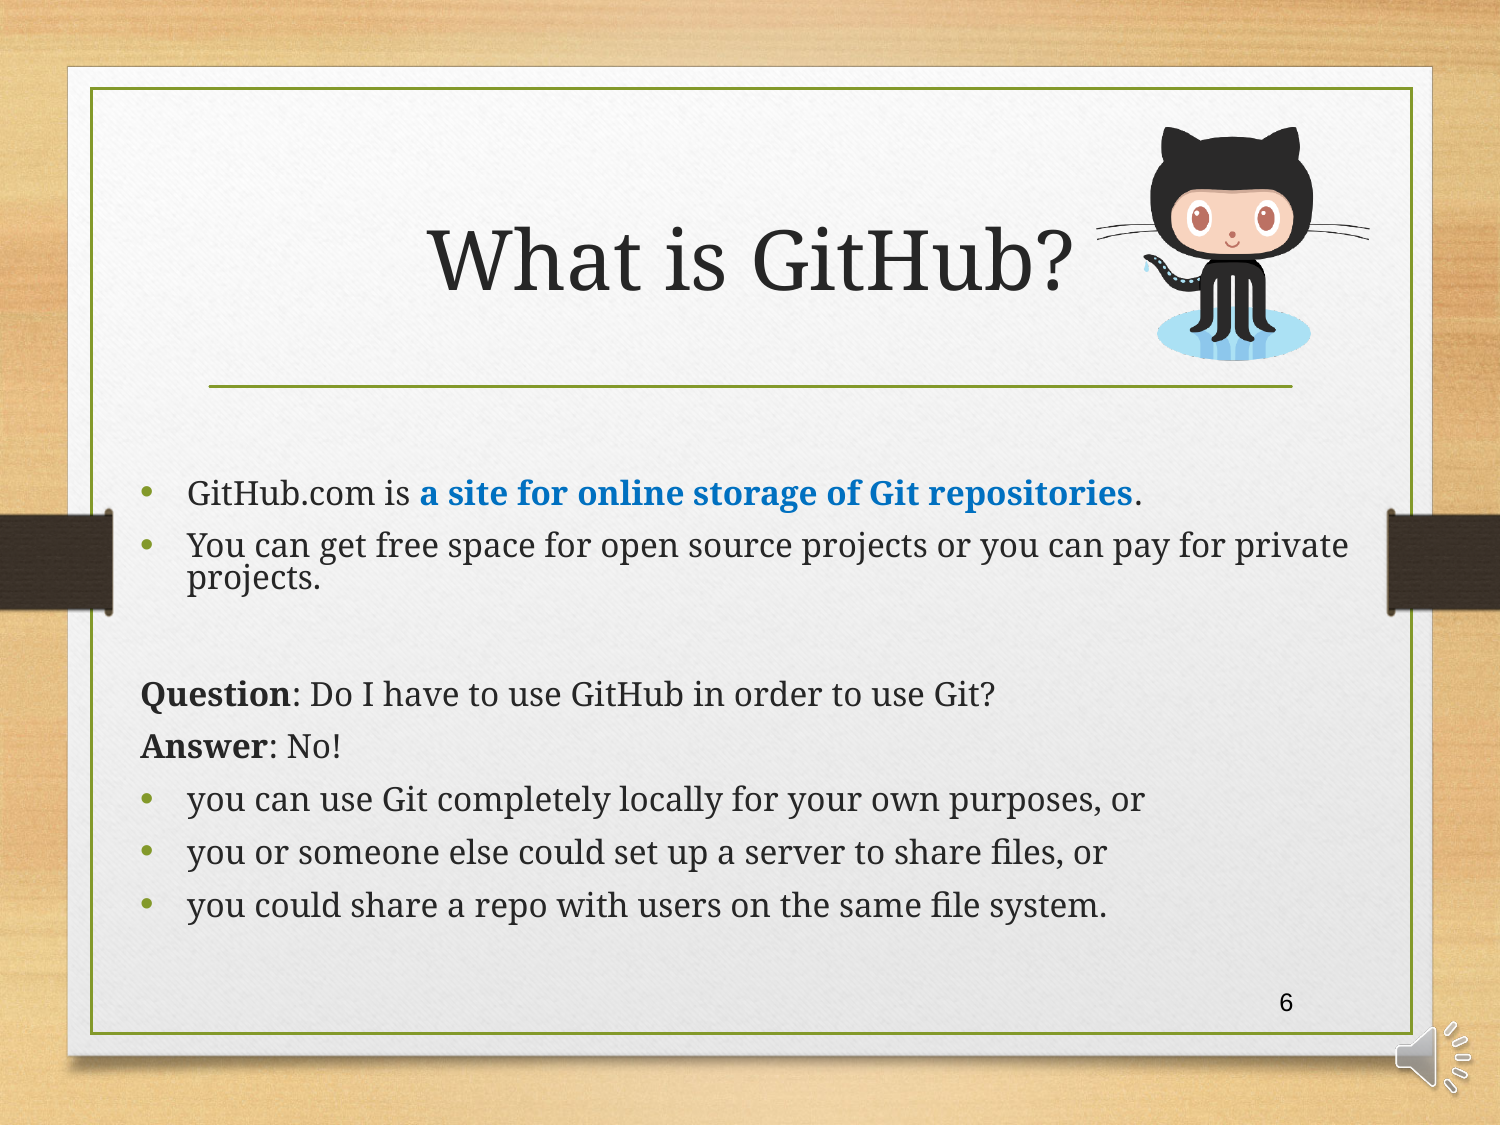

# What is GitHub?
GitHub.com is a site for online storage of Git repositories.
You can get free space for open source projects or you can pay for private projects.
Question: Do I have to use GitHub in order to use Git?
Answer: No!
you can use Git completely locally for your own purposes, or
you or someone else could set up a server to share files, or
you could share a repo with users on the same file system.